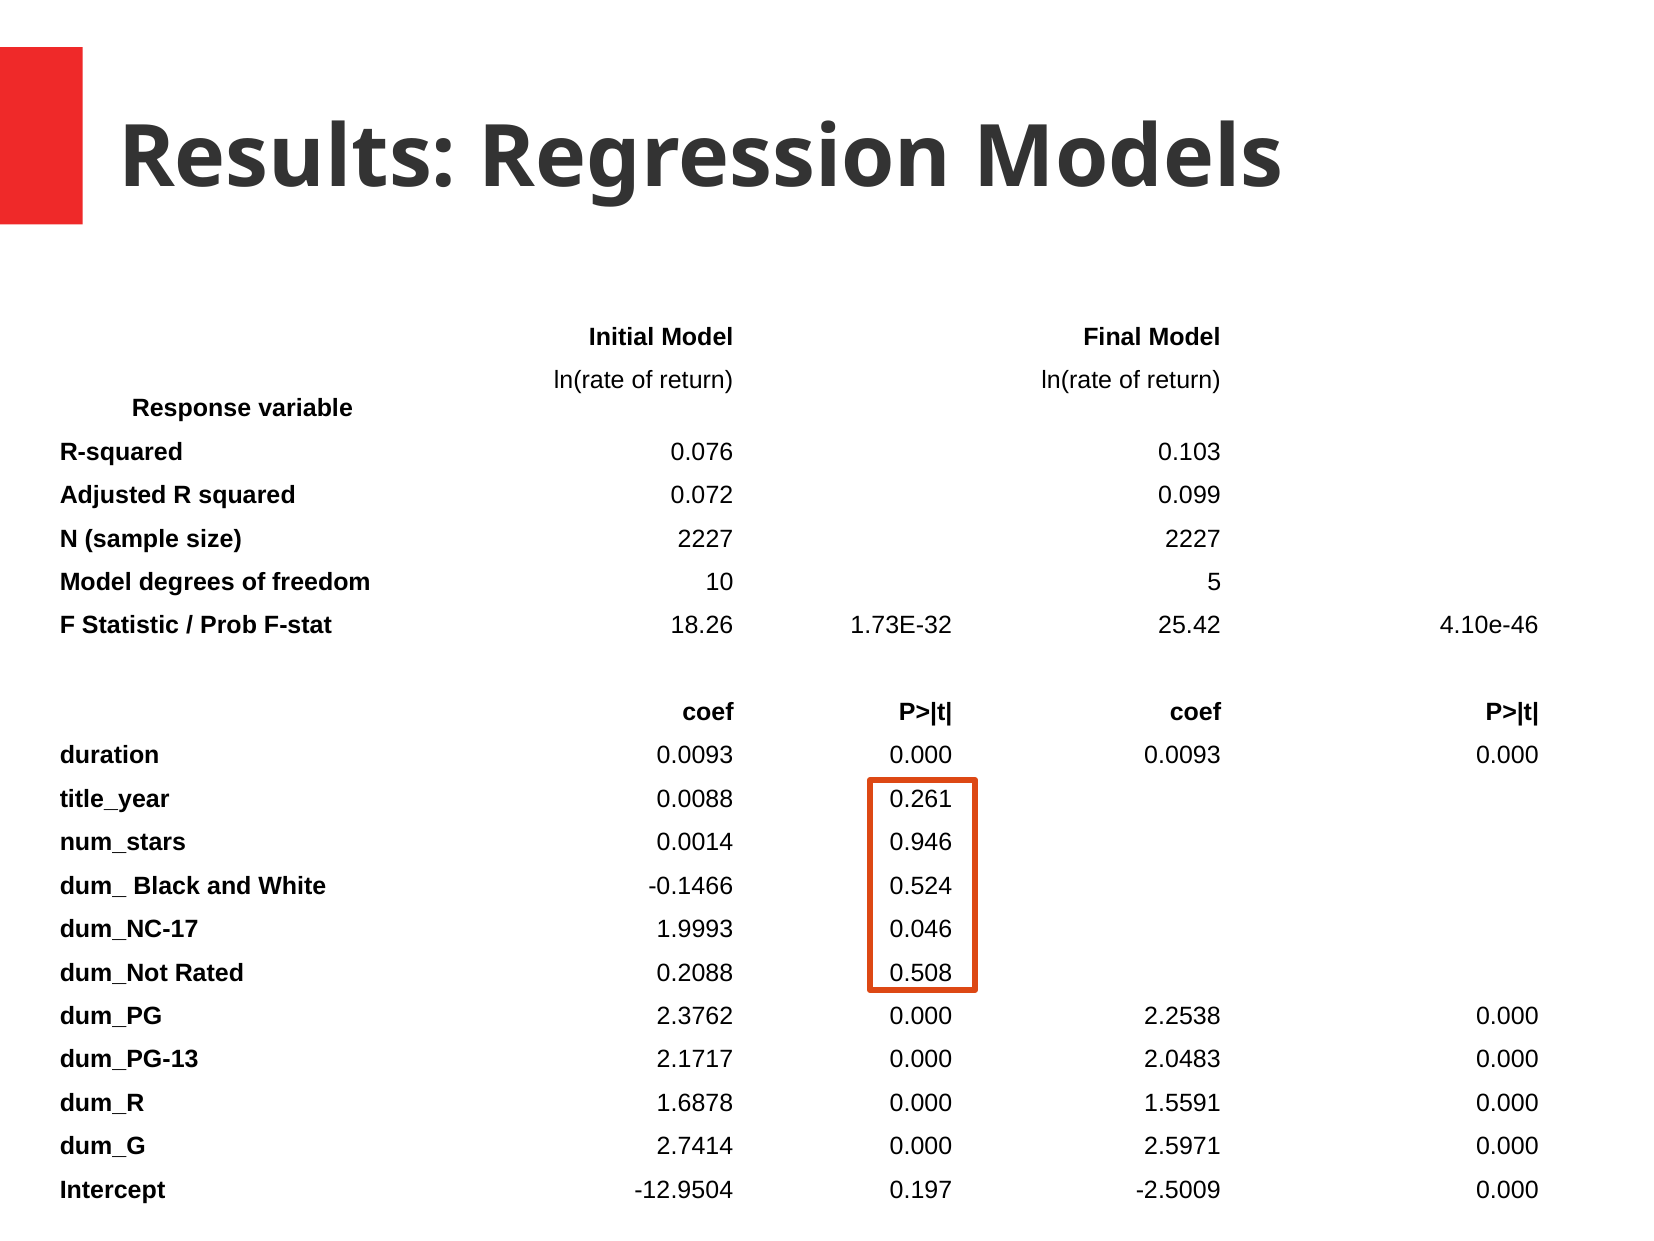

# Results: Regression Models
| | Initial Model | | Final Model | |
| --- | --- | --- | --- | --- |
| Response variable | ln(rate of return) | | ln(rate of return) | |
| R-squared | 0.076 | | 0.103 | |
| Adjusted R squared | 0.072 | | 0.099 | |
| N (sample size) | 2227 | | 2227 | |
| Model degrees of freedom | 10 | | 5 | |
| F Statistic / Prob F-stat | 18.26 | 1.73E-32 | 25.42 | 4.10e-46 |
| | | | | |
| | coef | P>|t| | coef | P>|t| |
| duration | 0.0093 | 0.000 | 0.0093 | 0.000 |
| title\_year | 0.0088 | 0.261 | | |
| num\_stars | 0.0014 | 0.946 | | |
| dum\_ Black and White | -0.1466 | 0.524 | | |
| dum\_NC-17 | 1.9993 | 0.046 | | |
| dum\_Not Rated | 0.2088 | 0.508 | | |
| dum\_PG | 2.3762 | 0.000 | 2.2538 | 0.000 |
| dum\_PG-13 | 2.1717 | 0.000 | 2.0483 | 0.000 |
| dum\_R | 1.6878 | 0.000 | 1.5591 | 0.000 |
| dum\_G | 2.7414 | 0.000 | 2.5971 | 0.000 |
| Intercept | -12.9504 | 0.197 | -2.5009 | 0.000 |